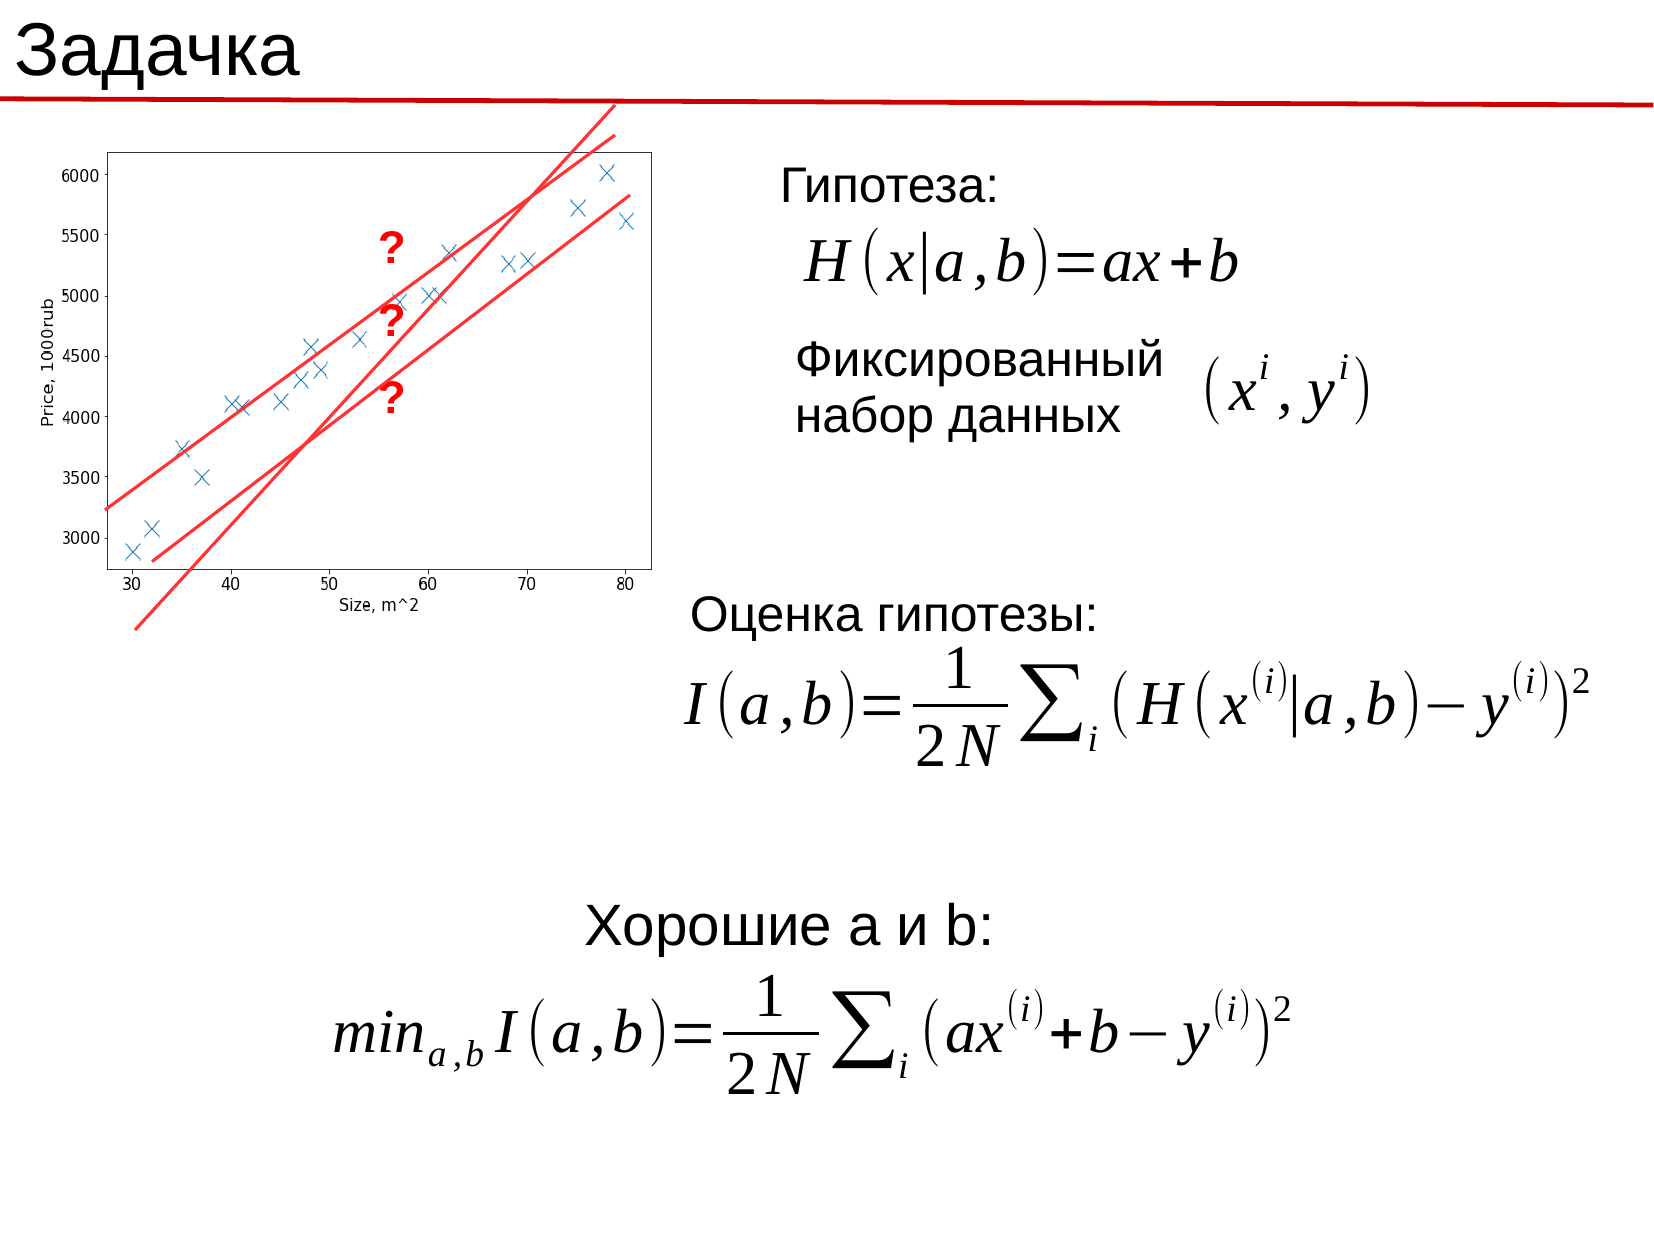

Задачка
Гипотеза:
?
?
Фиксированный набор данных
?
Оценка гипотезы:
Хорошие a и b: